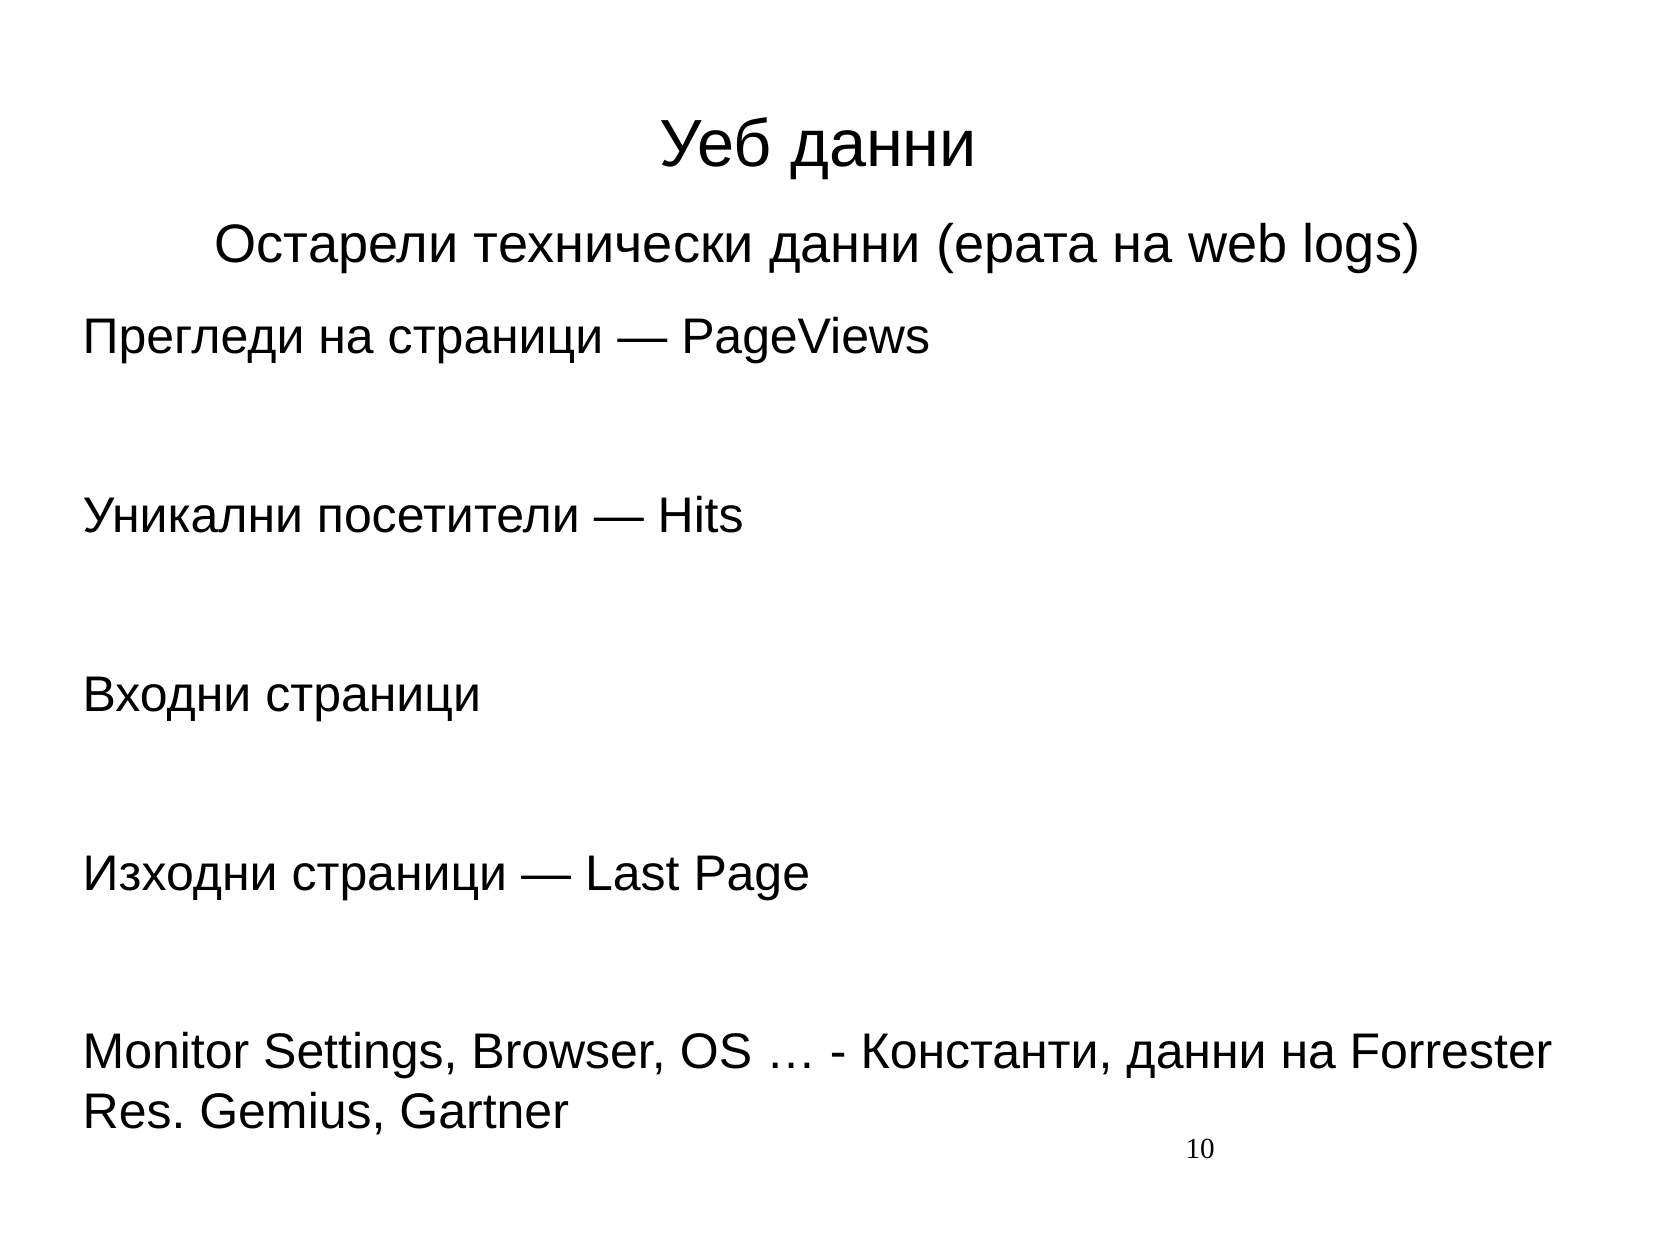

# Уеб данни
Остарели технически данни (ерата на web logs)
Прегледи на страници — PageViews
Уникални посетители — Hits
Входни страници
Изходни страници — Last Page
Monitor Settings, Browser, OS … - Константи, данни на Forrester Res. Gemius, Gartner
6